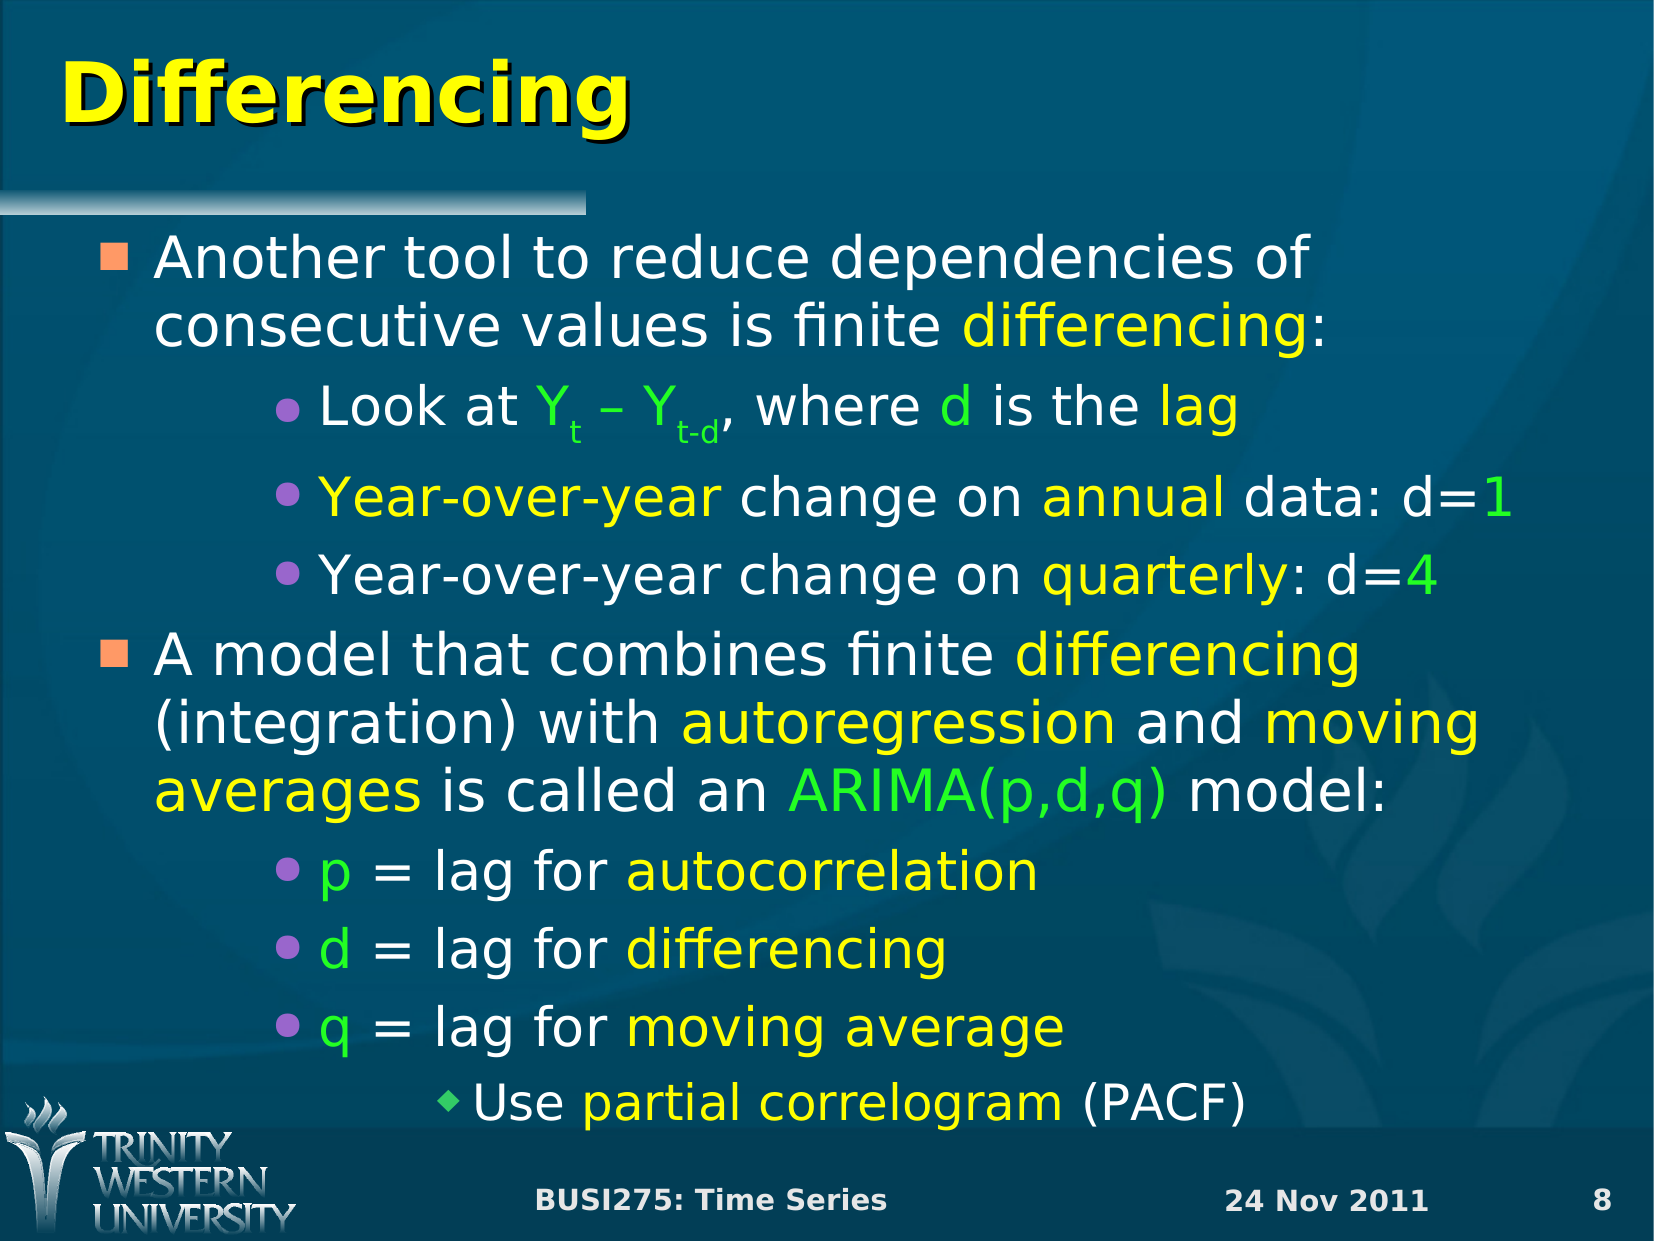

# Differencing
Another tool to reduce dependencies of consecutive values is finite differencing:
Look at Yt – Yt-d, where d is the lag
Year-over-year change on annual data: d=1
Year-over-year change on quarterly: d=4
A model that combines finite differencing (integration) with autoregression and moving averages is called an ARIMA(p,d,q) model:
p = lag for autocorrelation
d = lag for differencing
q = lag for moving average
Use partial correlogram (PACF)
BUSI275: Time Series
24 Nov 2011
8